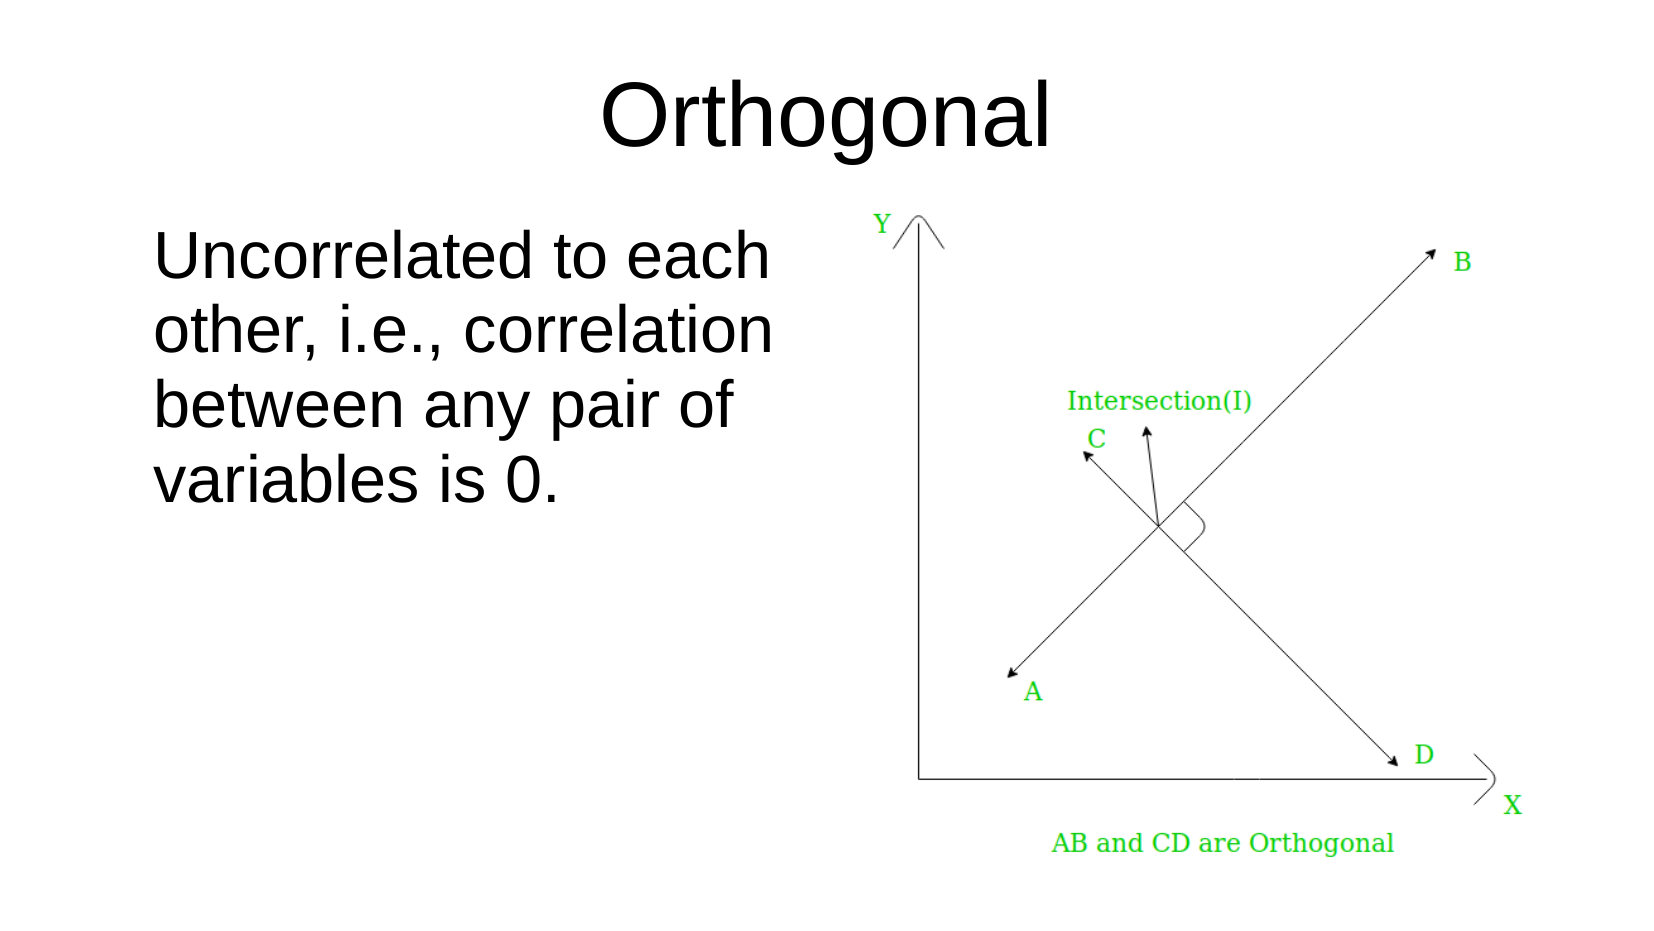

# Orthogonal
Uncorrelated to each other, i.e., correlation between any pair of variables is 0.